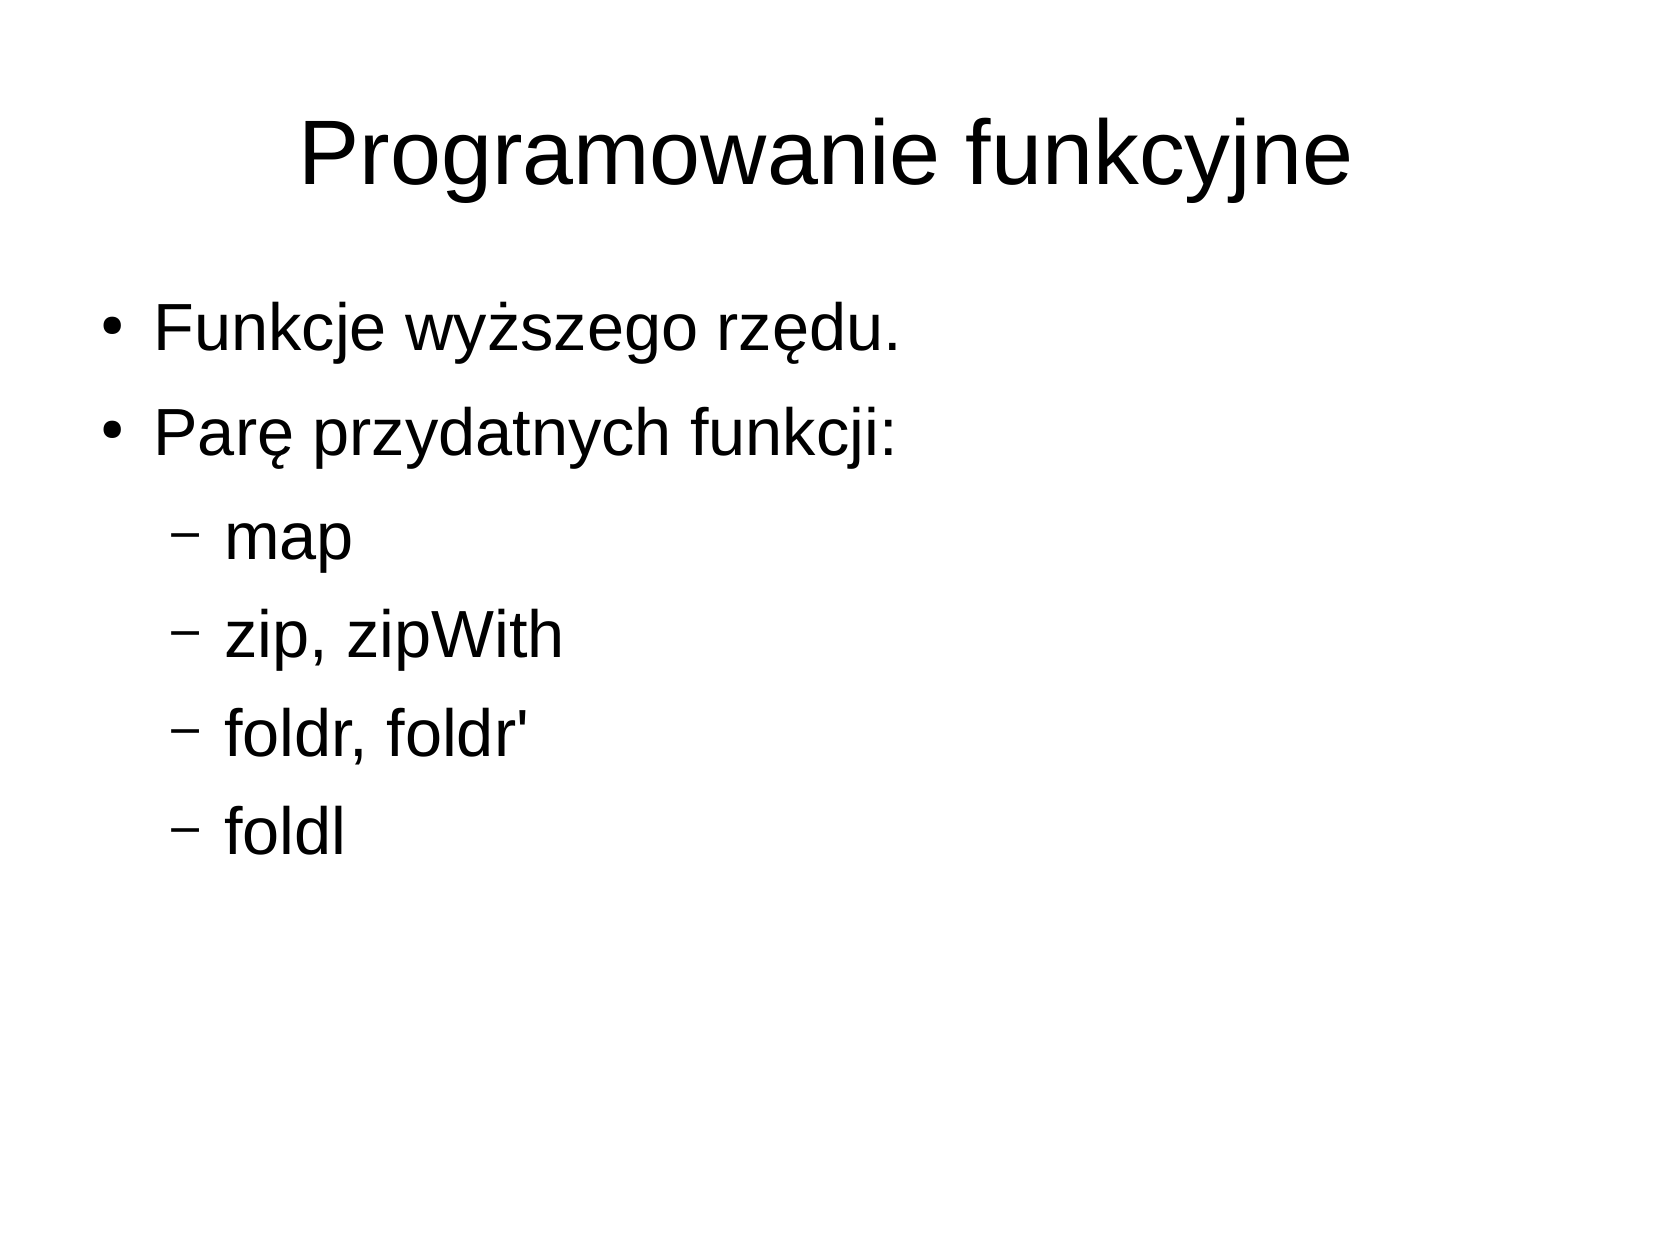

# Programowanie funkcyjne
Funkcje wyższego rzędu.
Parę przydatnych funkcji:
map
zip, zipWith
foldr, foldr'
foldl